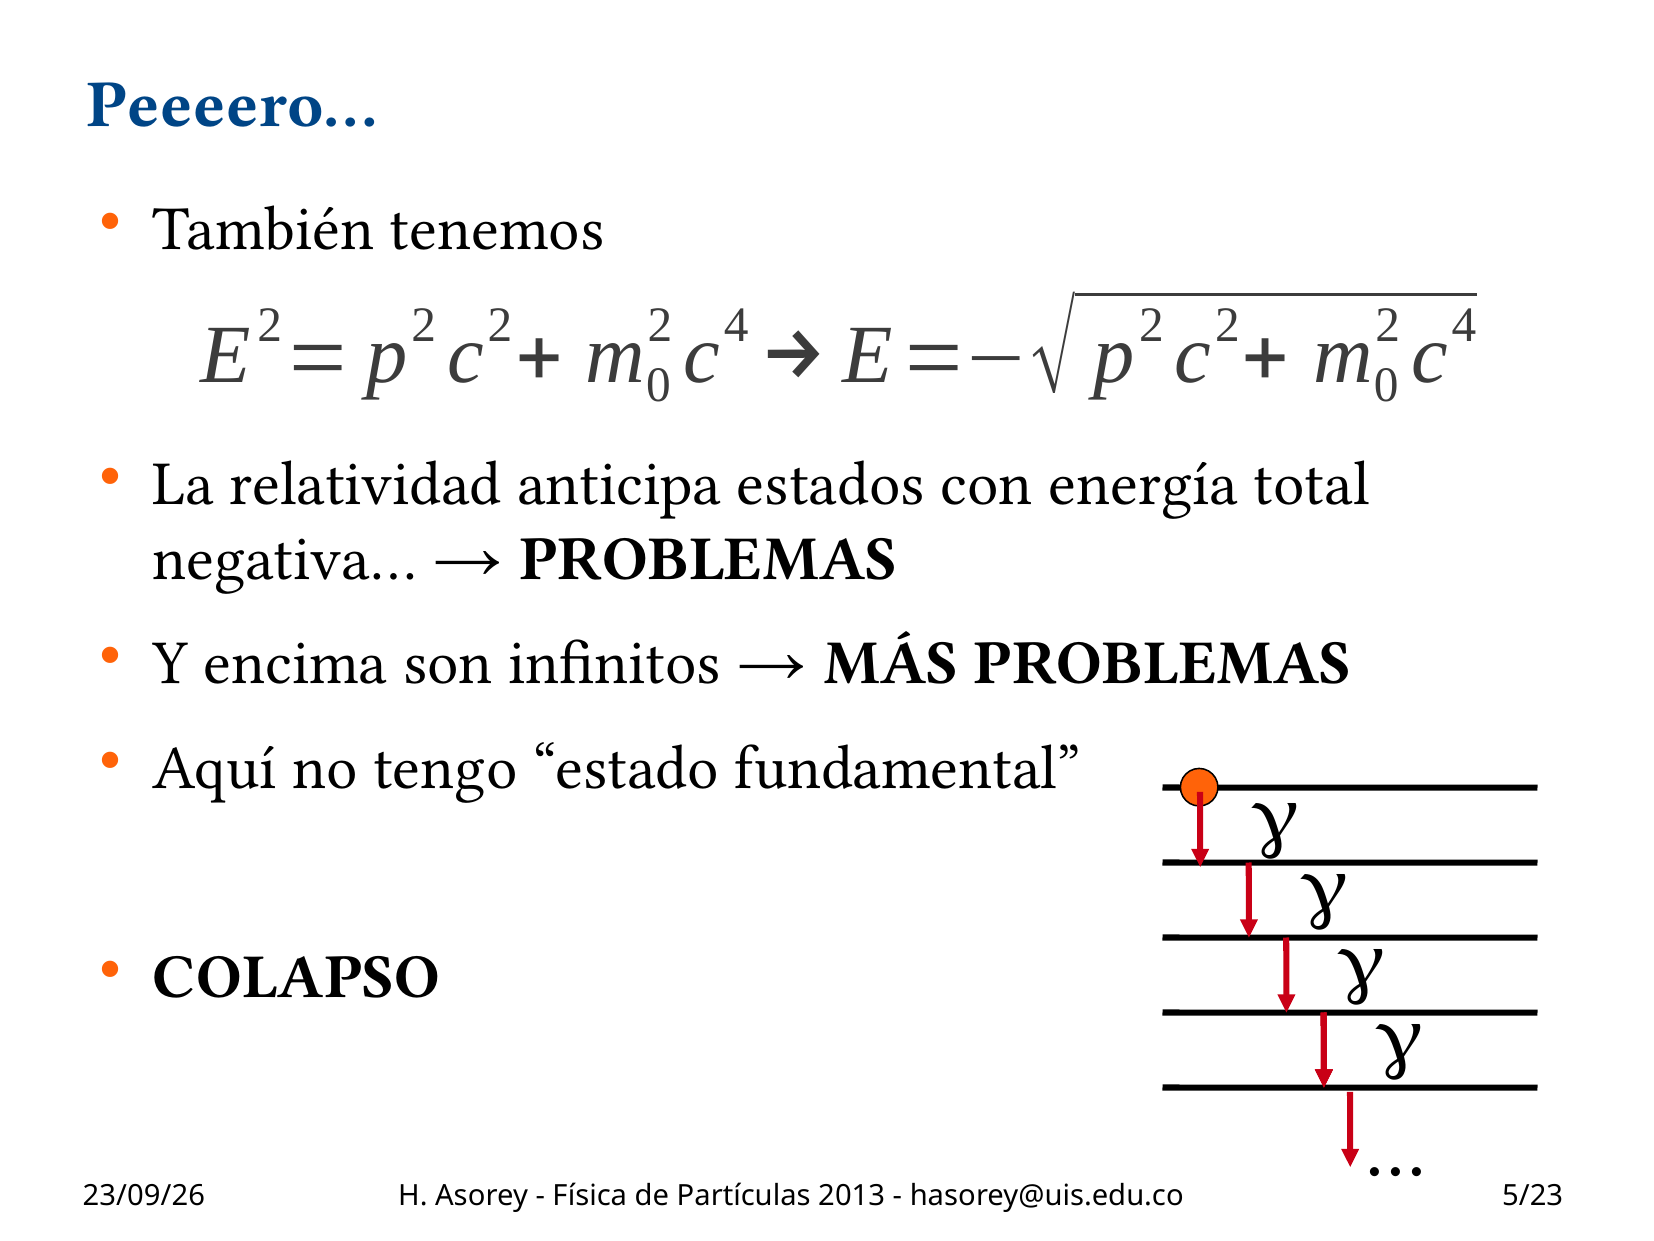

# Peeeero...
También tenemos
La relatividad anticipa estados con energía total negativa... → PROBLEMAS
Y encima son infinitos → MÁS PROBLEMAS
Aquí no tengo “estado fundamental”
COLAPSO





H. Asorey - Física de Partículas 2013 - hasorey@uis.edu.co
5